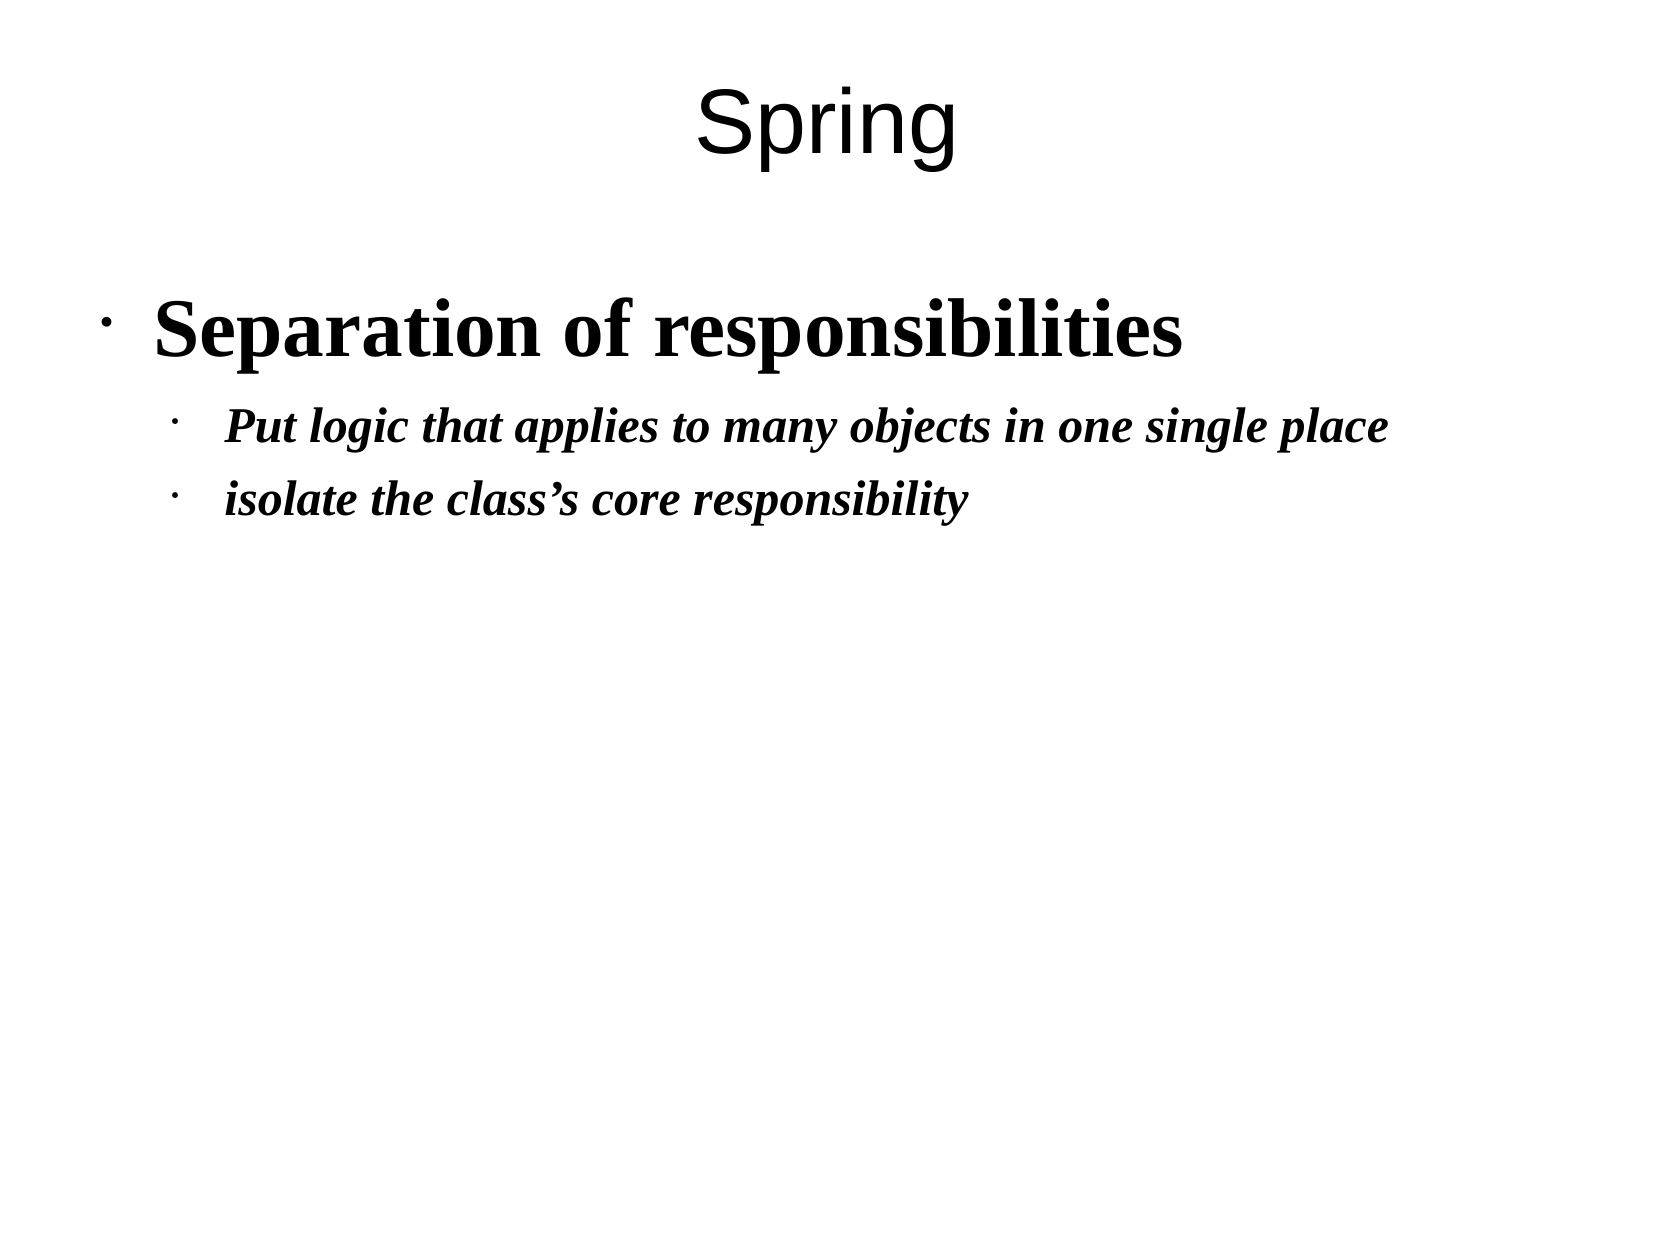

# Spring
Separation of responsibilities
Put logic that applies to many objects in one single place
isolate the class’s core responsibility